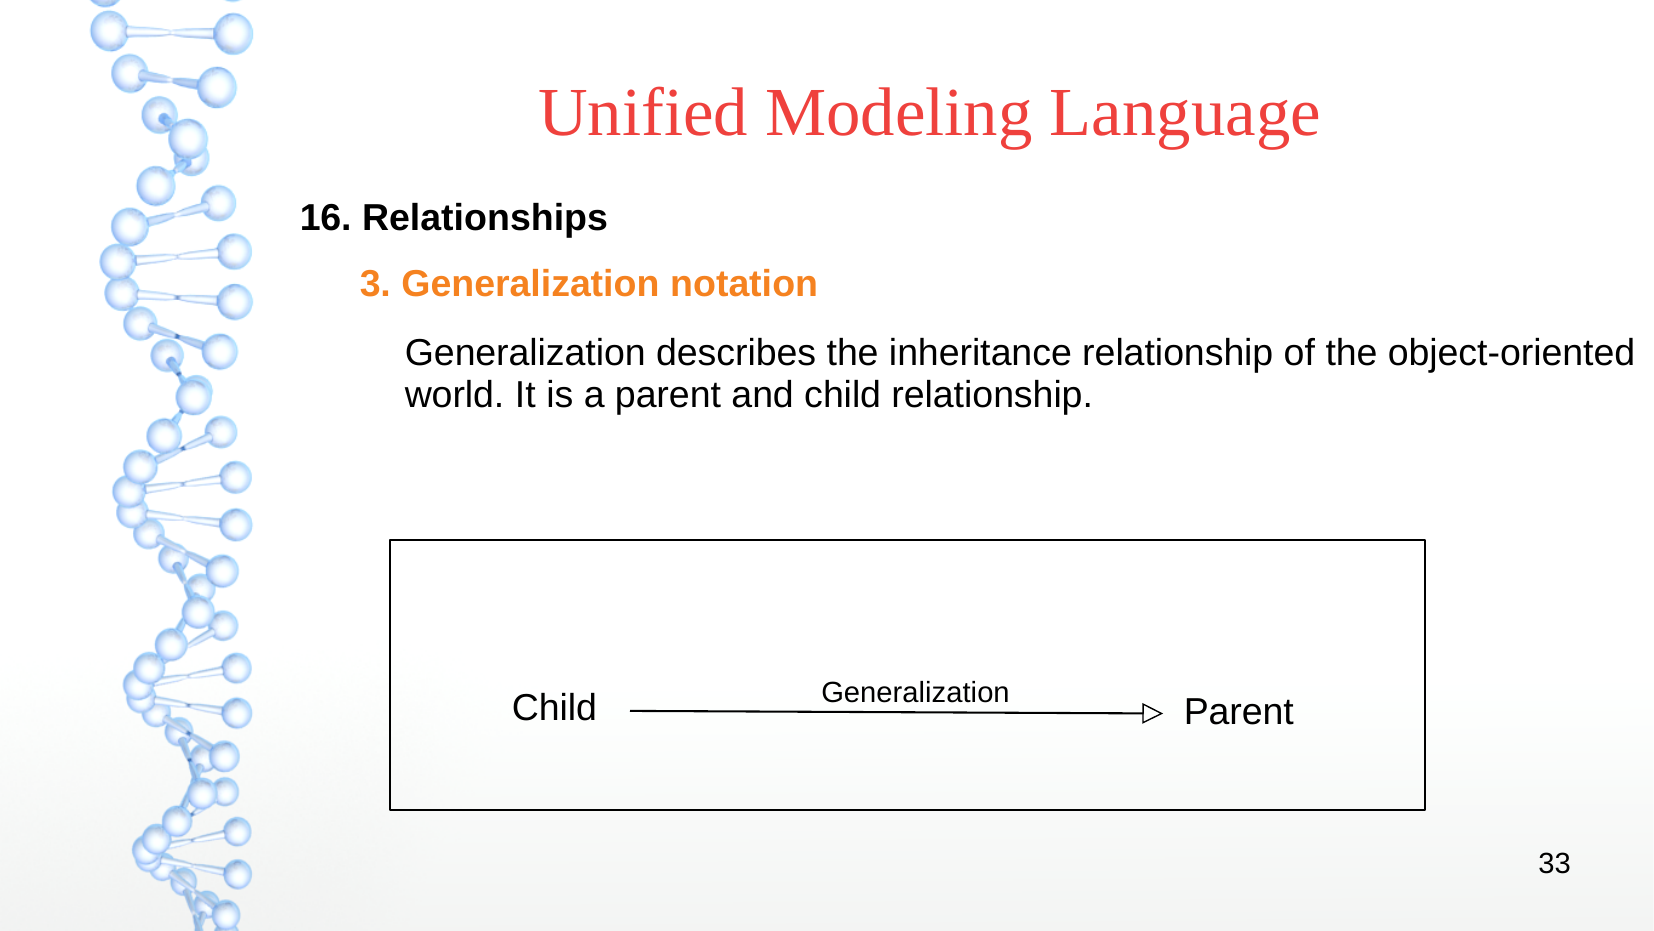

# Unified Modeling Language
16. Relationships
3. Generalization notation
Generalization describes the inheritance relationship of the object-oriented world. It is a parent and child relationship.
Generalization
Child
Parent
33